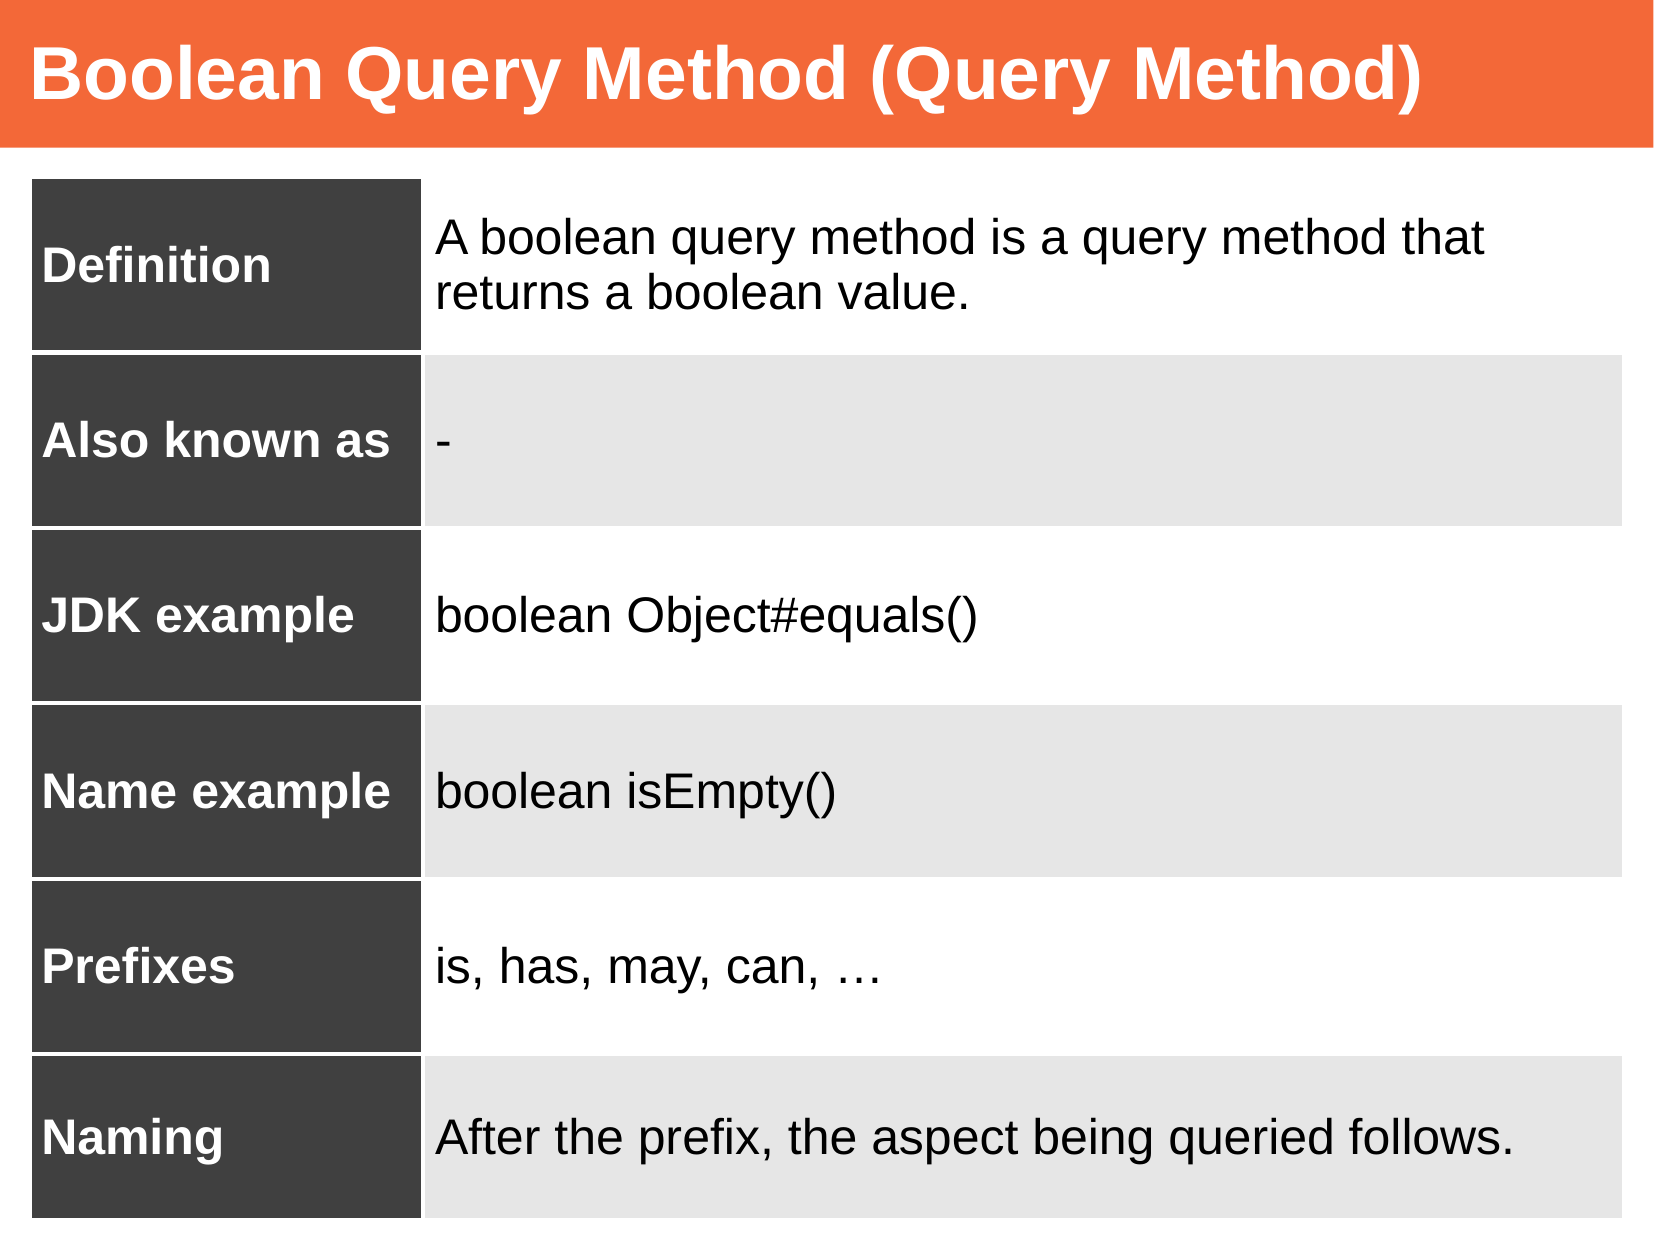

# Boolean Query Method (Query Method)
| Definition | A boolean query method is a query method that returns a boolean value. |
| --- | --- |
| Also known as | - |
| JDK example | boolean Object#equals() |
| Name example | boolean isEmpty() |
| Prefixes | is, has, may, can, … |
| Naming | After the prefix, the aspect being queried follows. |
Advanced Design and Programming
9
© 2018 Dirk Riehle - All Rights Reserved